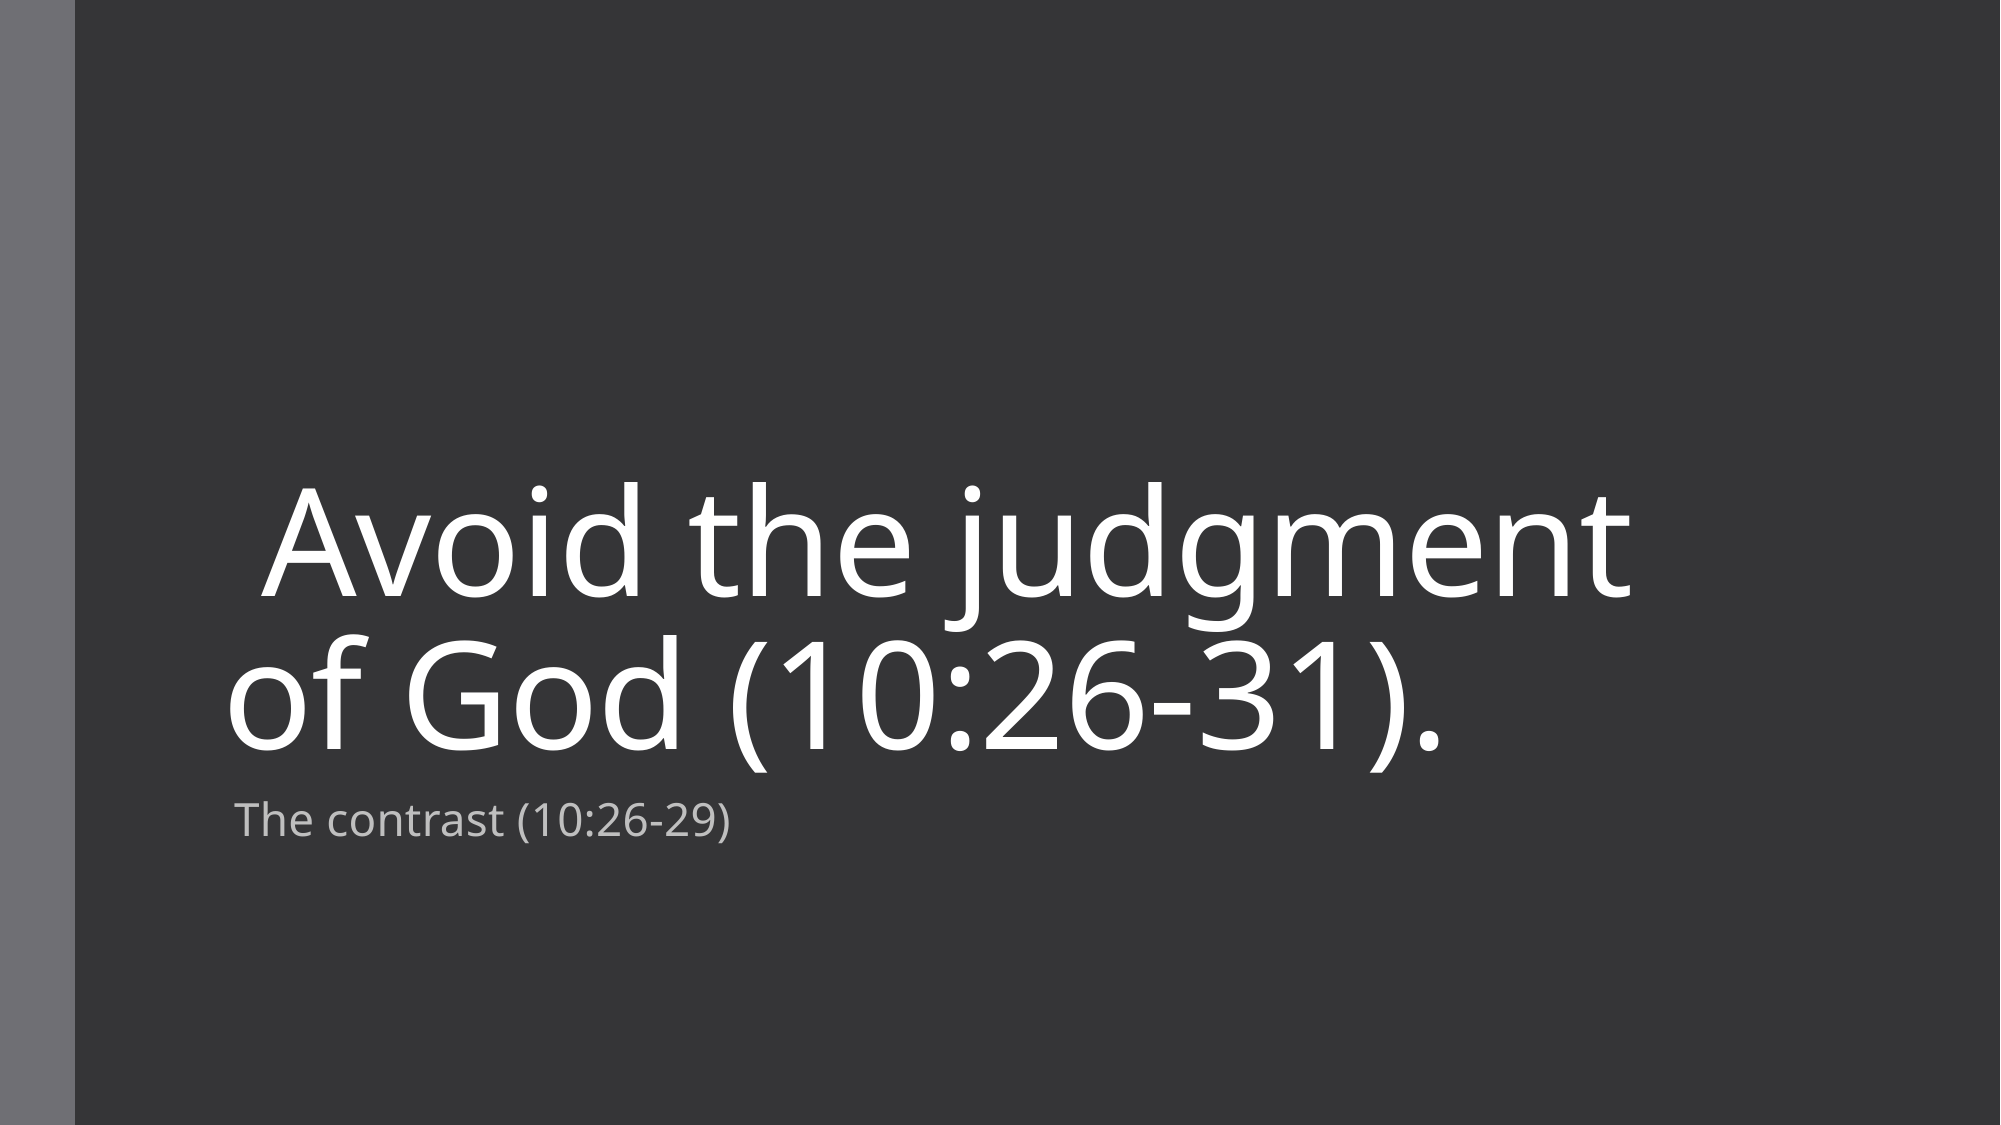

# Avoid the judgment of God (10:26-31).
 The contrast (10:26-29)